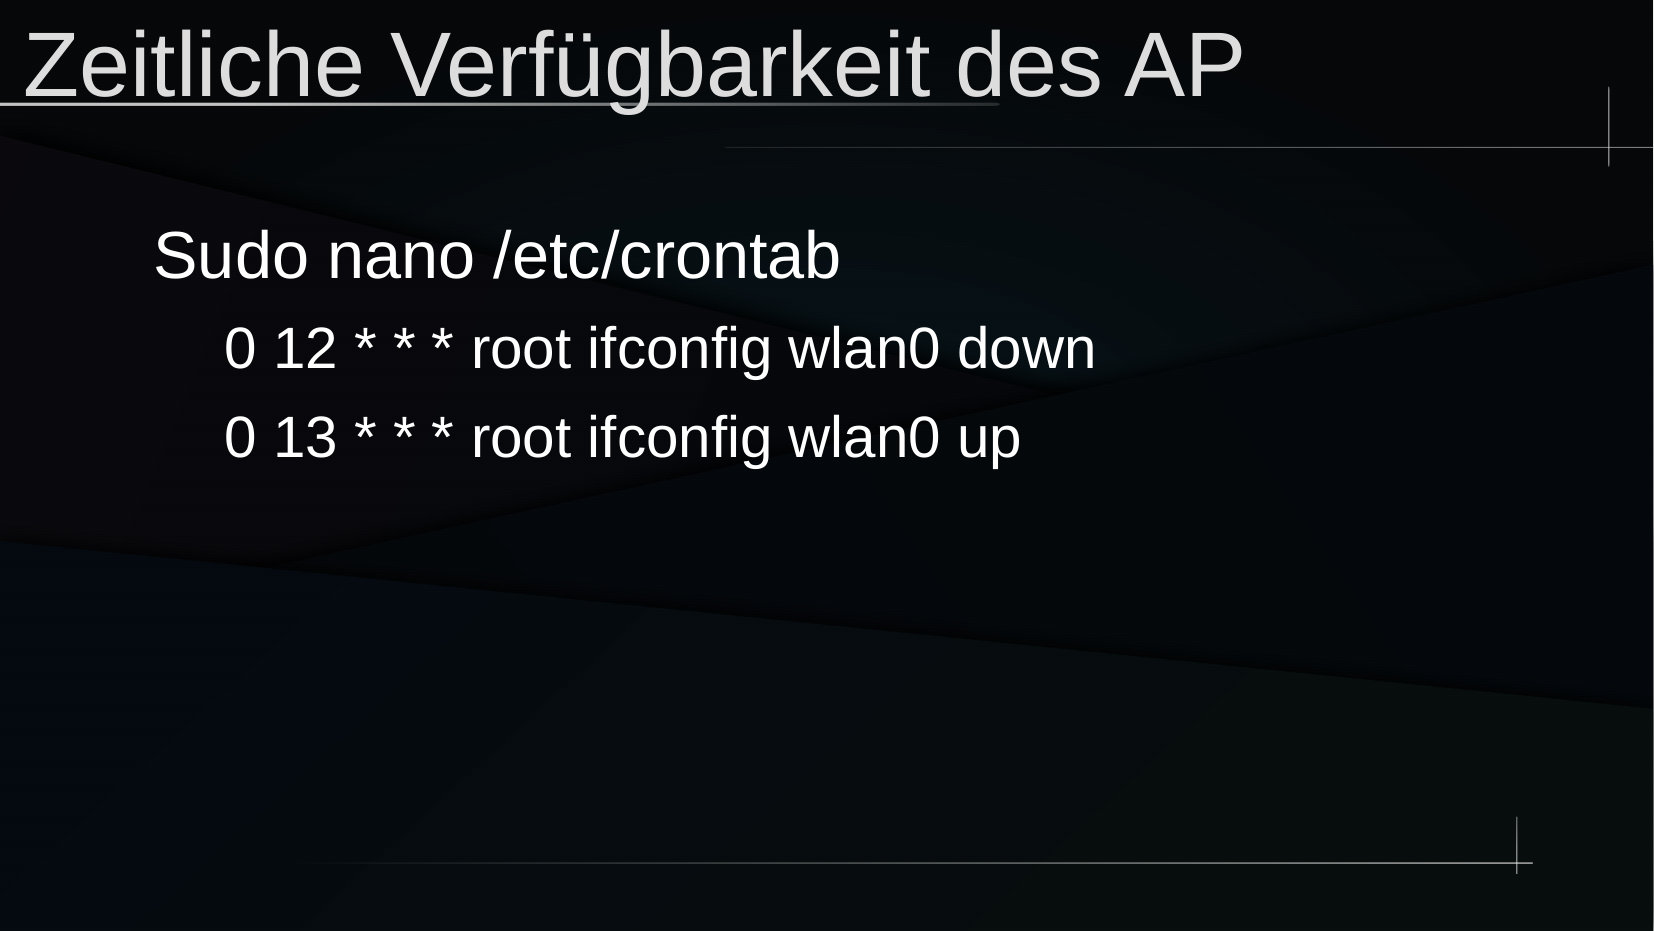

# Zeitliche Verfügbarkeit des AP
Sudo nano /etc/crontab
0 12 * * * root ifconfig wlan0 down
0 13 * * * root ifconfig wlan0 up